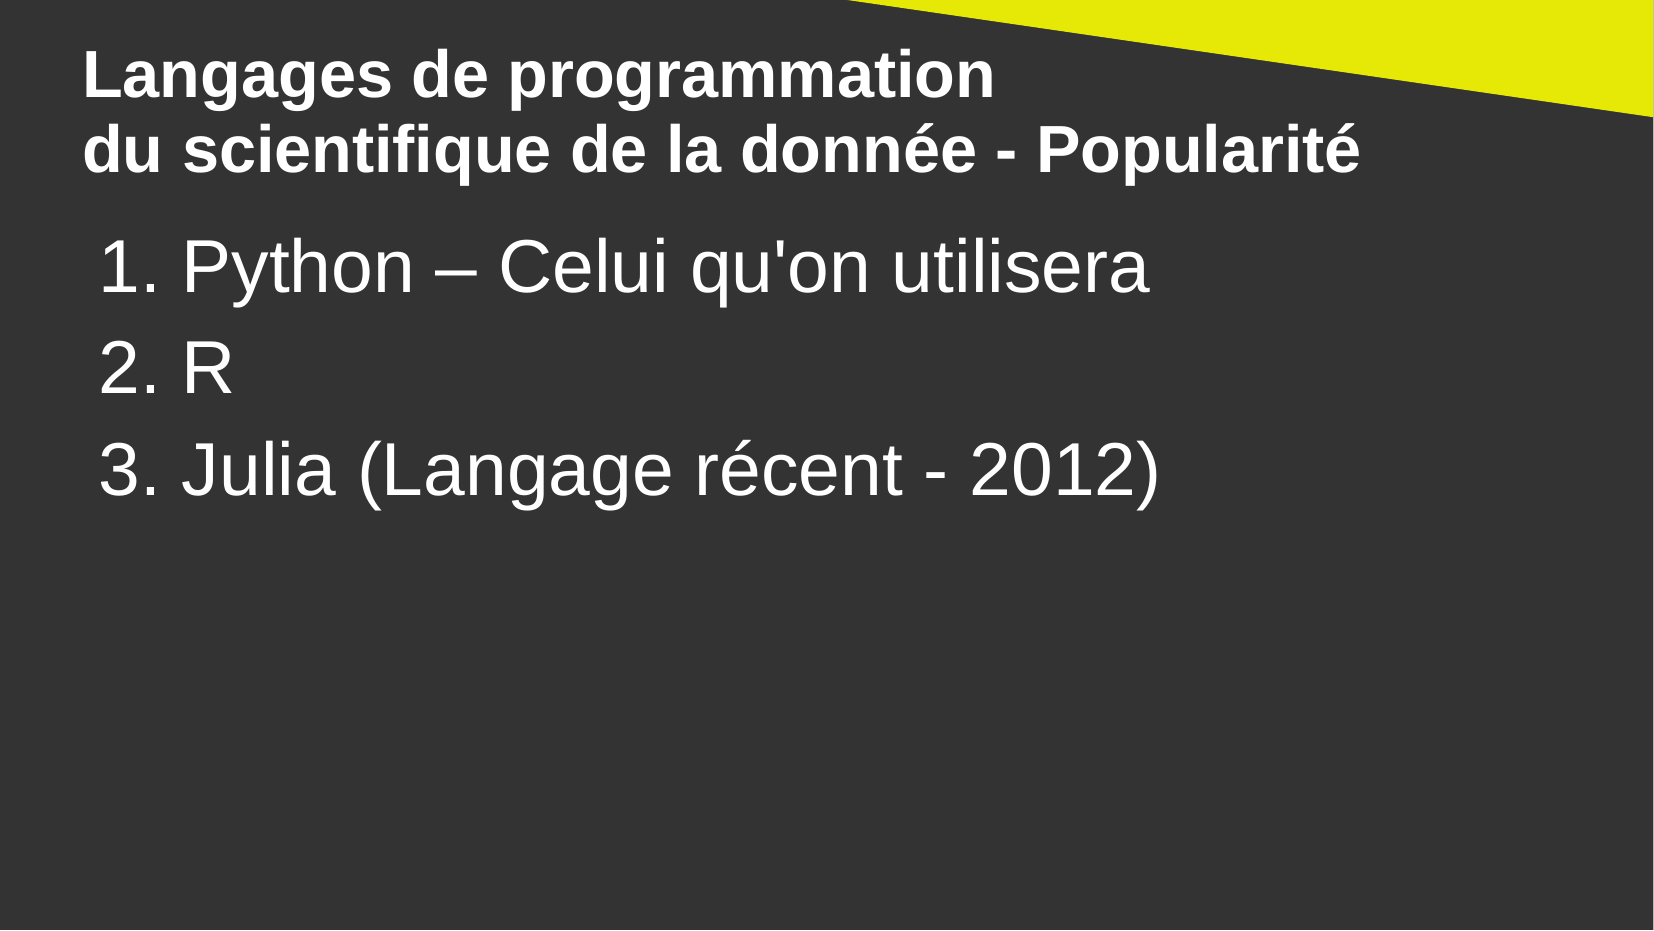

# Langages de programmation du scientifique de la donnée - Popularité
 Python – Celui qu'on utilisera
 R
 Julia (Langage récent - 2012)